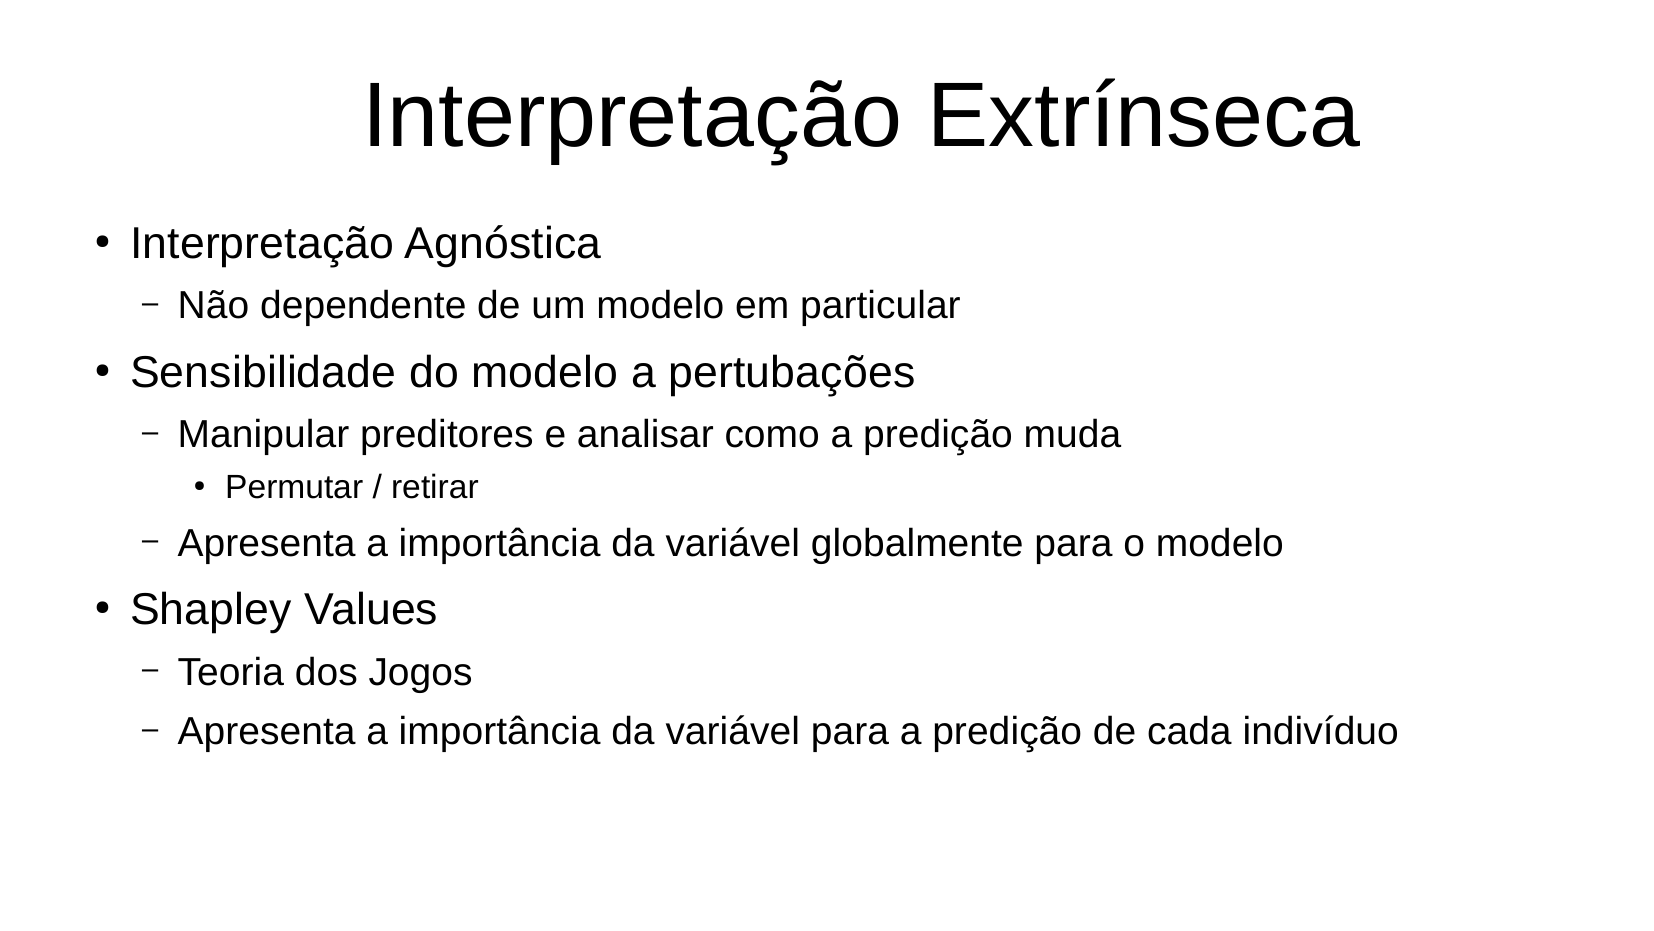

# Interpretação Extrínseca
Interpretação Agnóstica
Não dependente de um modelo em particular
Sensibilidade do modelo a pertubações
Manipular preditores e analisar como a predição muda
Permutar / retirar
Apresenta a importância da variável globalmente para o modelo
Shapley Values
Teoria dos Jogos
Apresenta a importância da variável para a predição de cada indivíduo